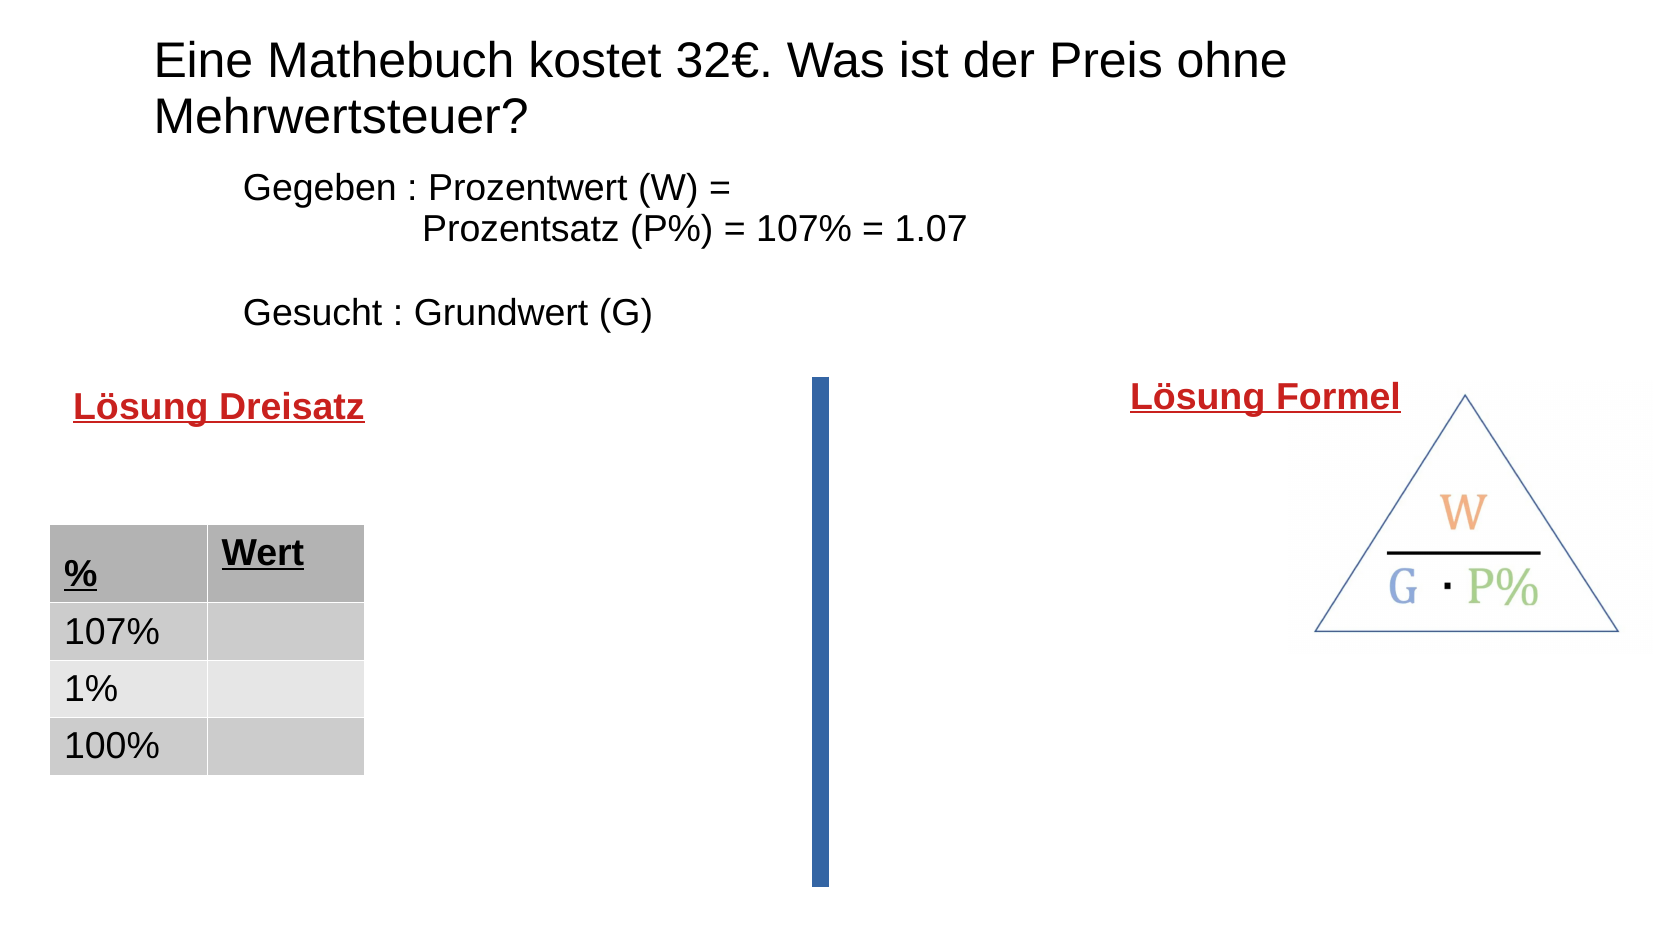

# Eine Mathebuch kostet 32€. Was ist der Preis ohne Mehrwertsteuer?
Gegeben : Prozentwert (W) =
		 Prozentsatz (P%) = 107% = 1.07
Gesucht : Grundwert (G)
Lösung Formel
Lösung Dreisatz
| % | Wert |
| --- | --- |
| 107% | |
| 1% | |
| 100% | |